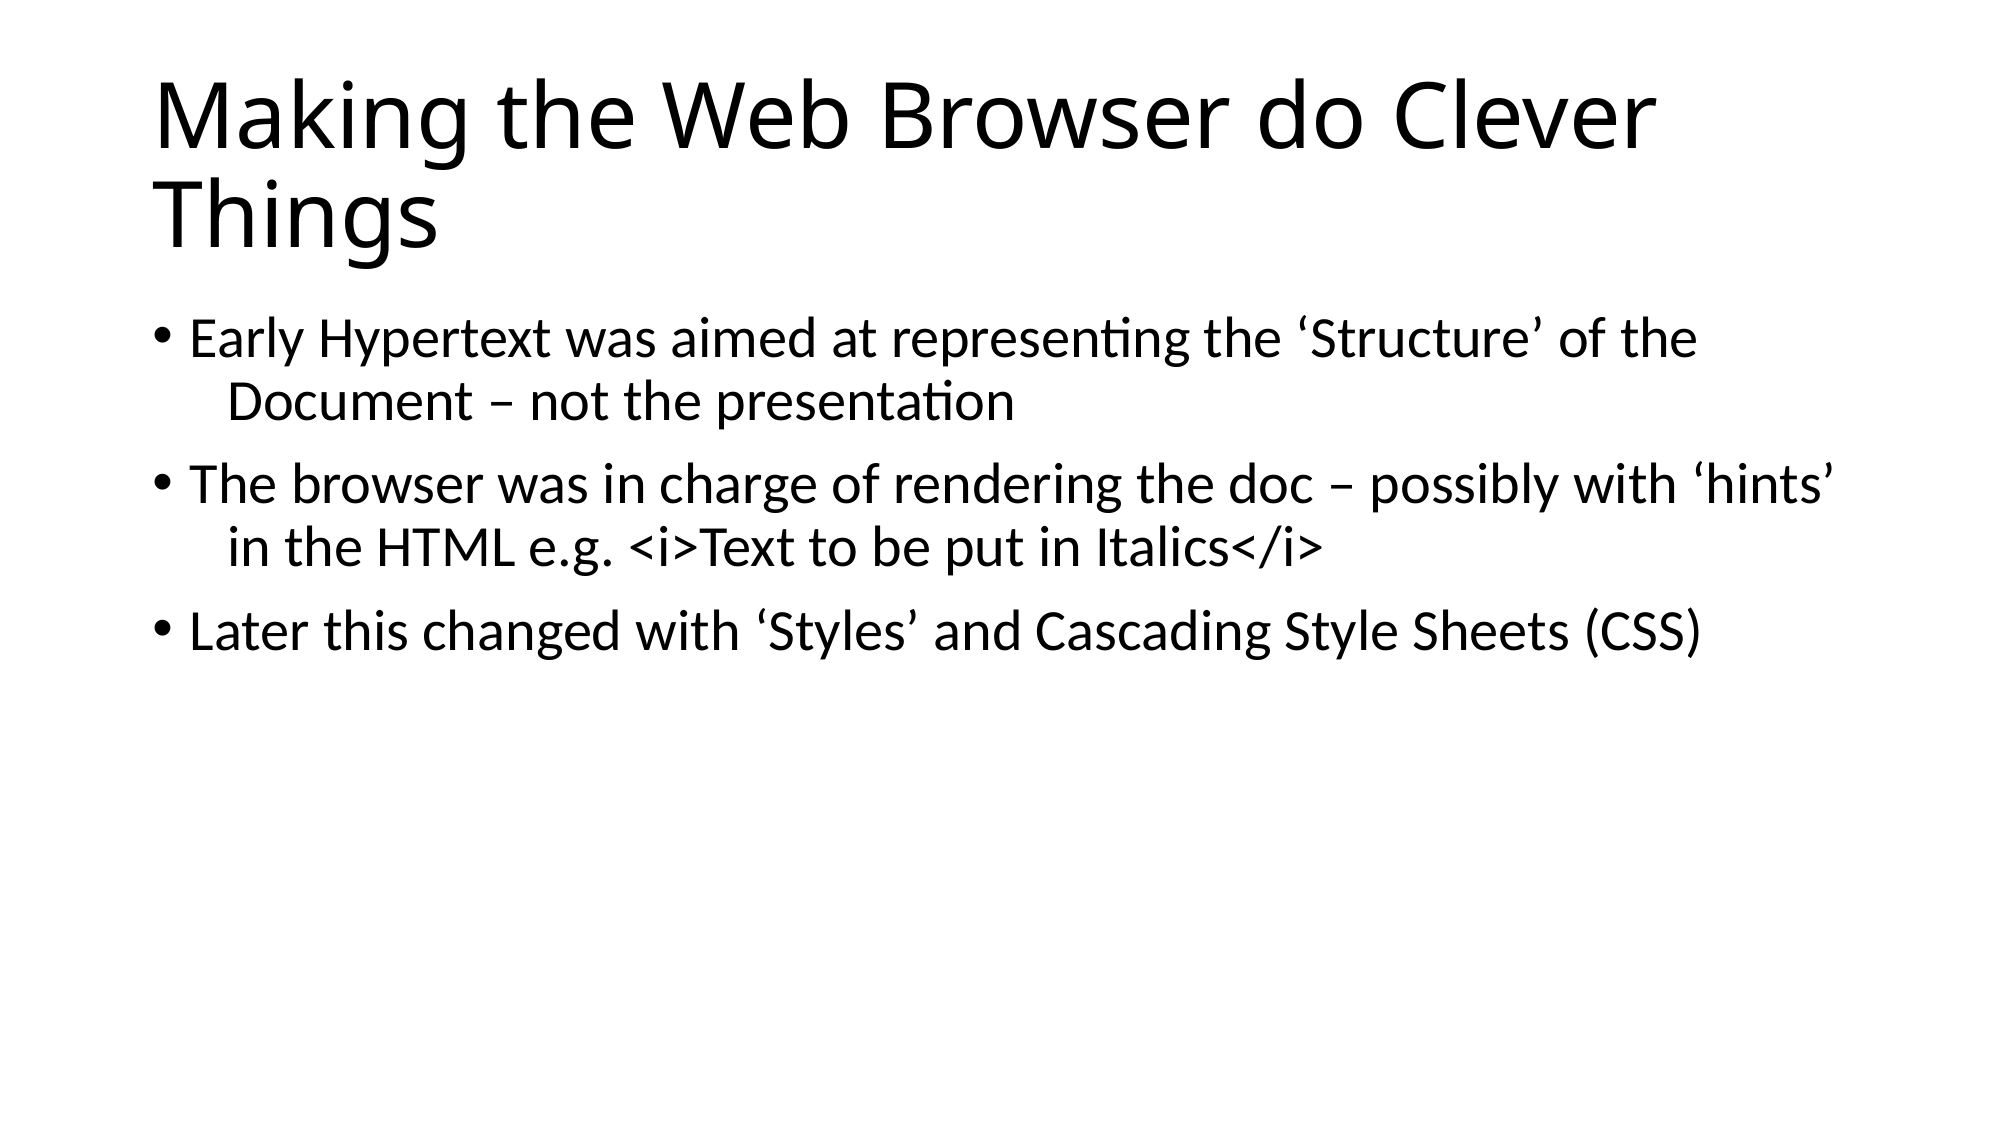

# Making the Web Browser do Clever Things
Early Hypertext was aimed at representing the ‘Structure’ of the Document – not the presentation
The browser was in charge of rendering the doc – possibly with ‘hints’ in the HTML e.g. <i>Text to be put in Italics</i>
Later this changed with ‘Styles’ and Cascading Style Sheets (CSS)